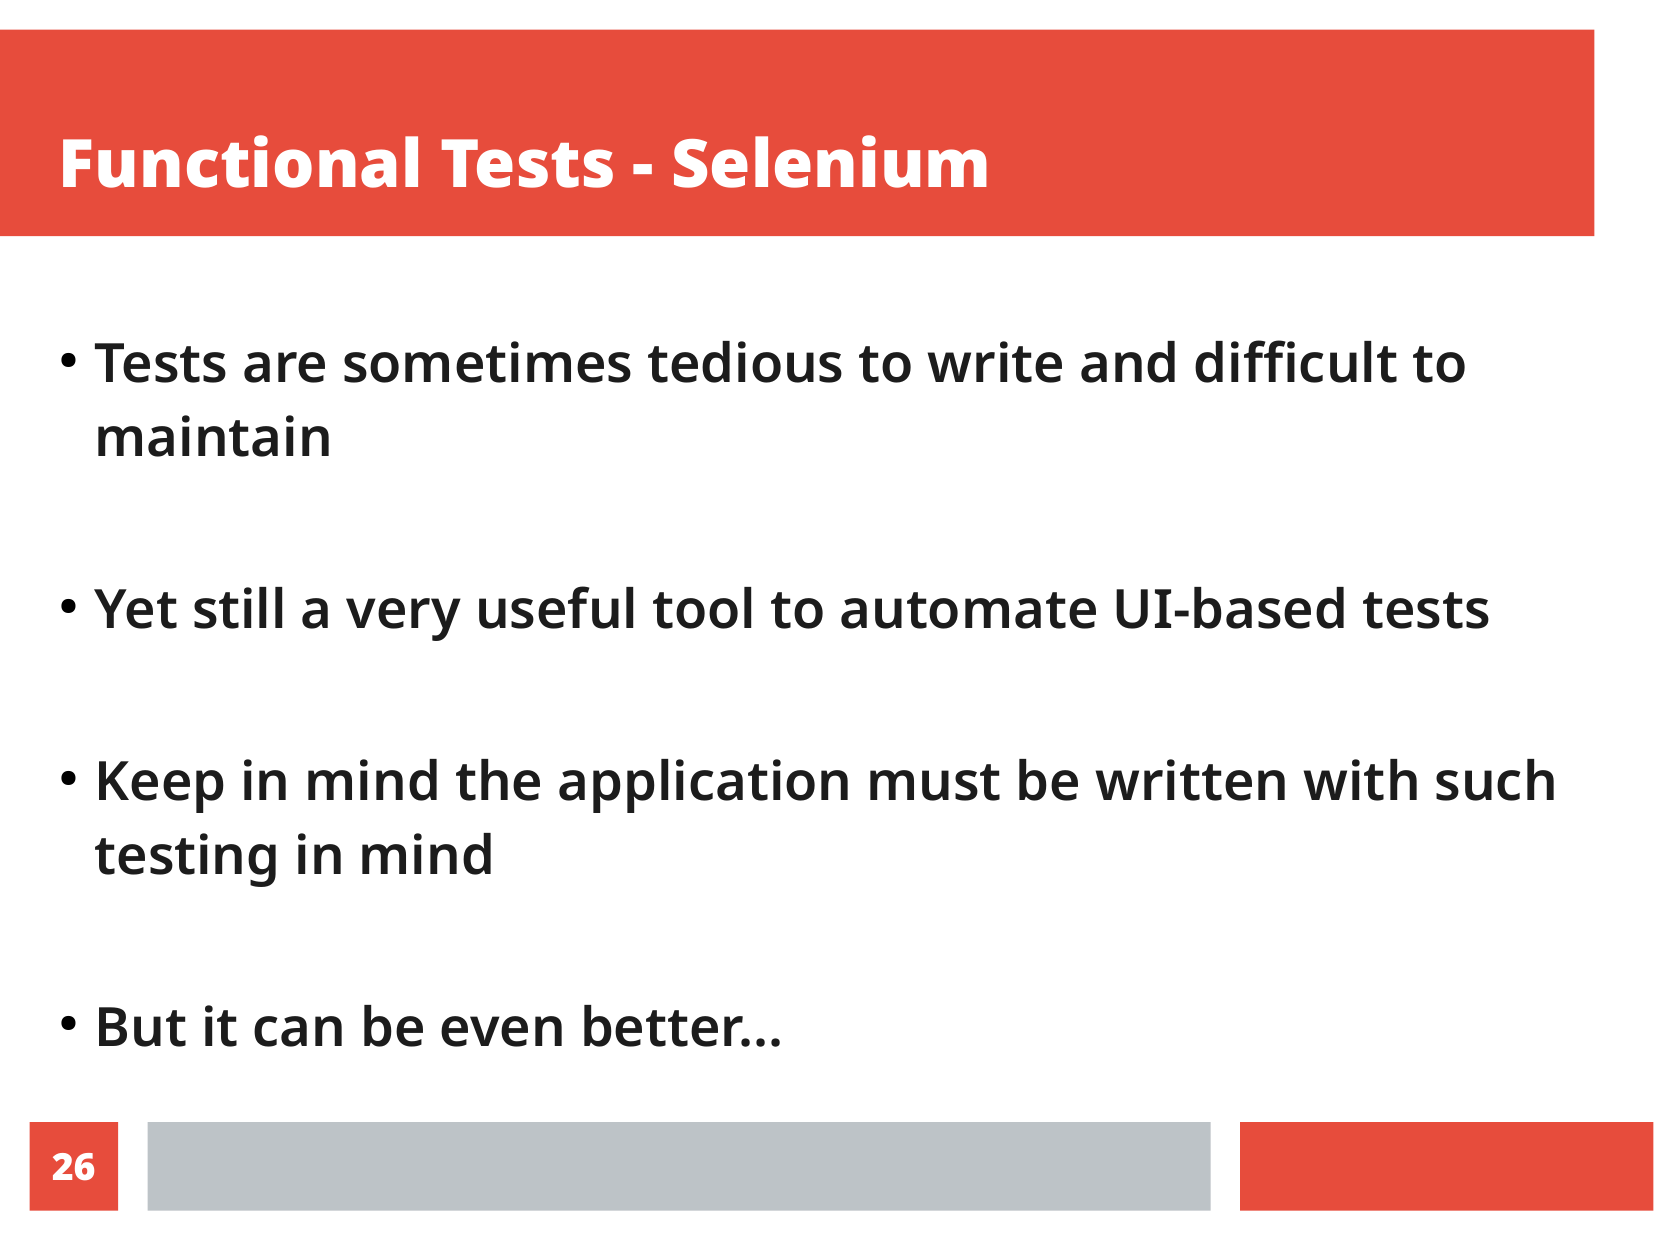

# Functional Tests - Selenium
Tests are sometimes tedious to write and difficult to maintain
Yet still a very useful tool to automate UI-based tests
Keep in mind the application must be written with such testing in mind
But it can be even better...
26